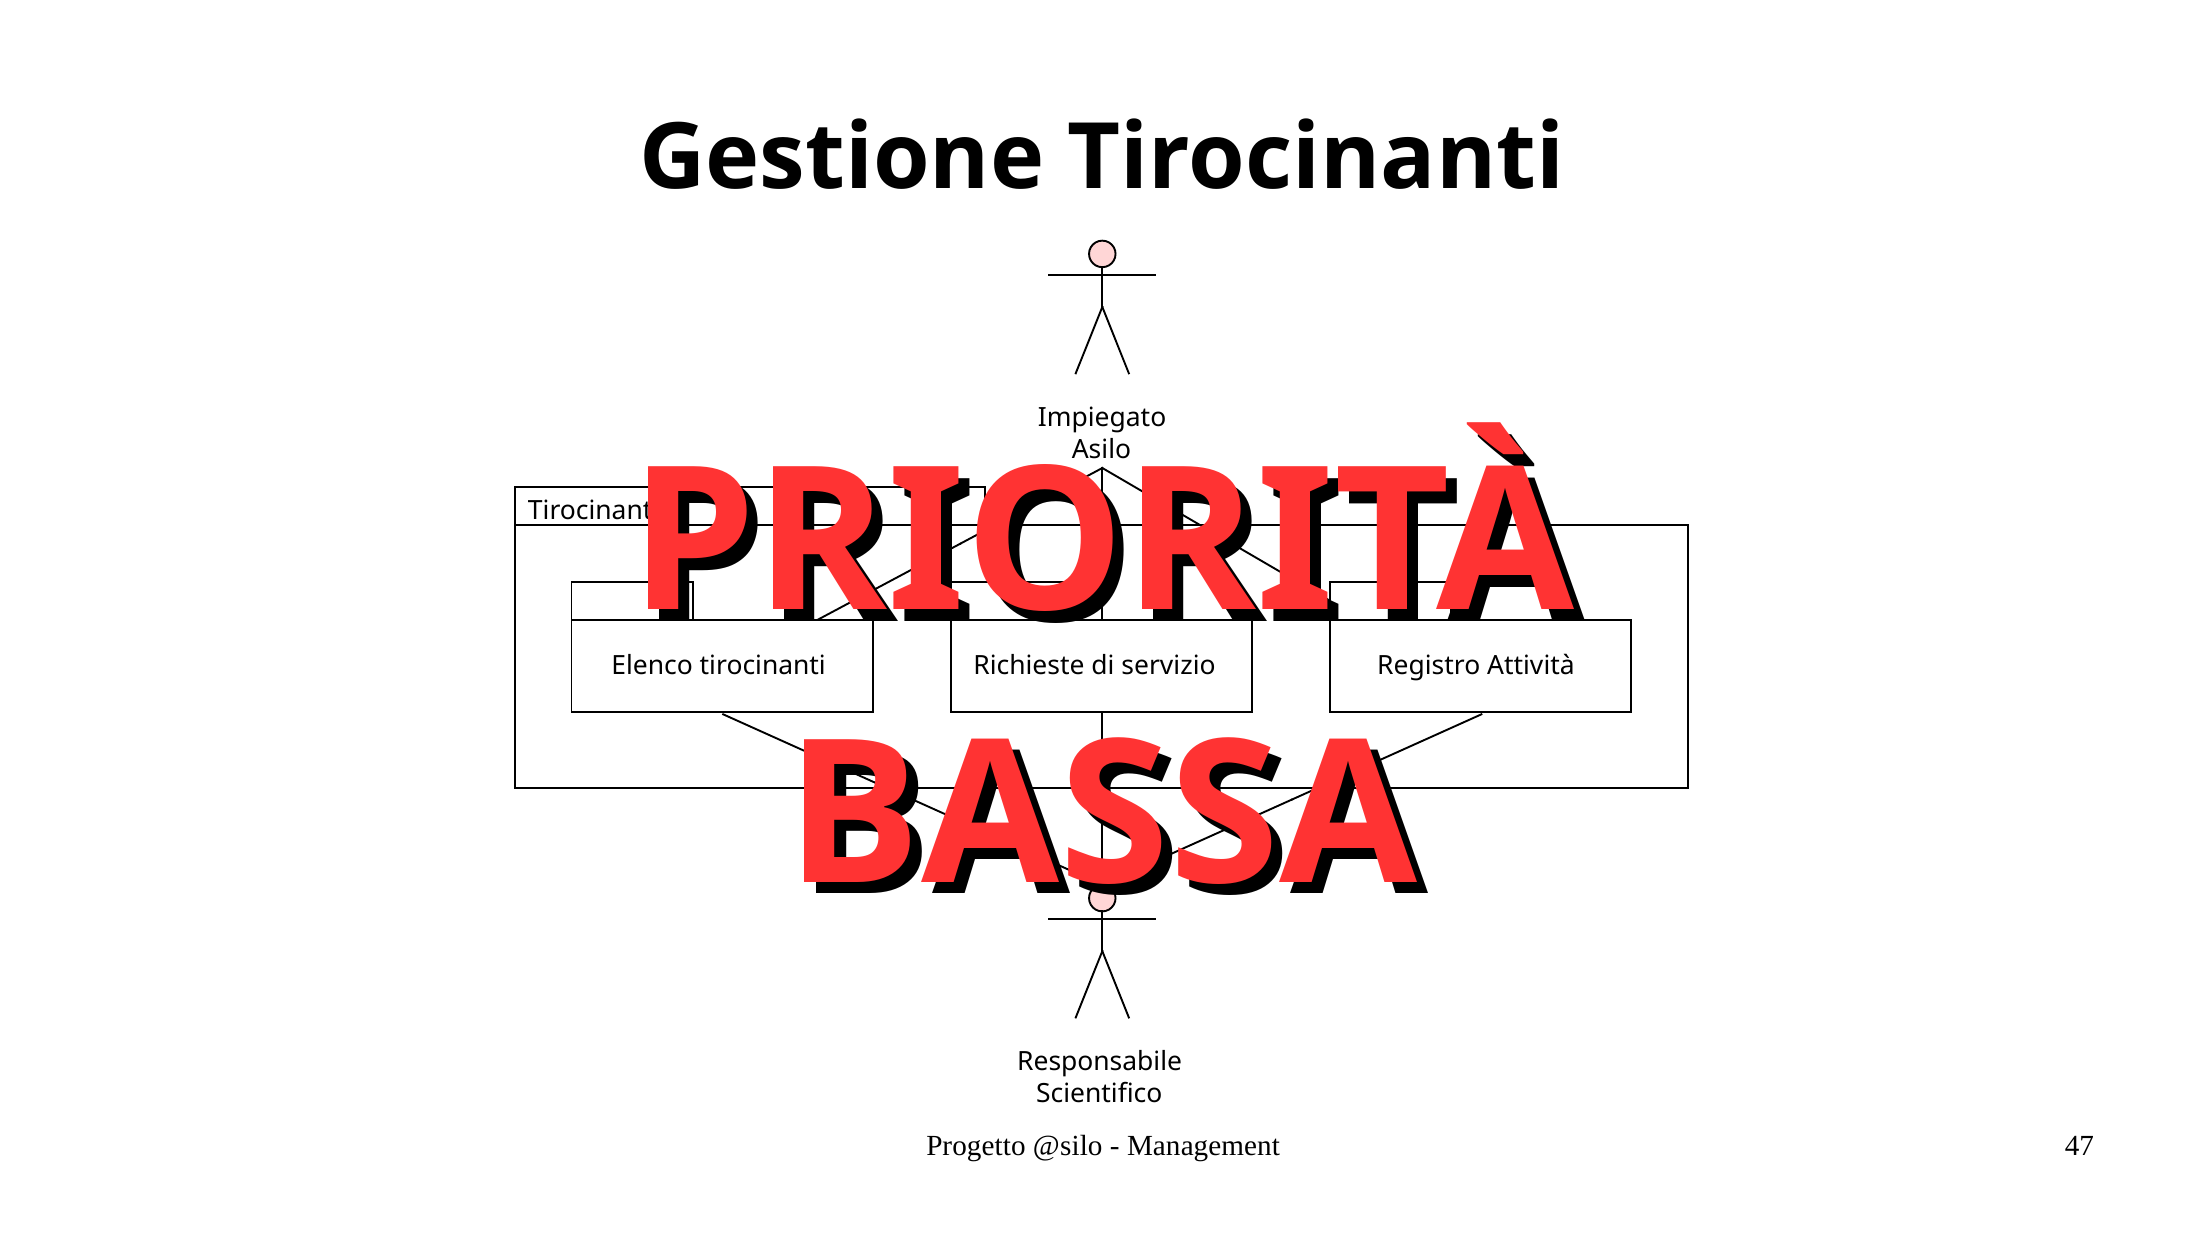

# Gestione Tirocinanti
PRIORITÀ
BASSA
Progetto @silo - Management
47